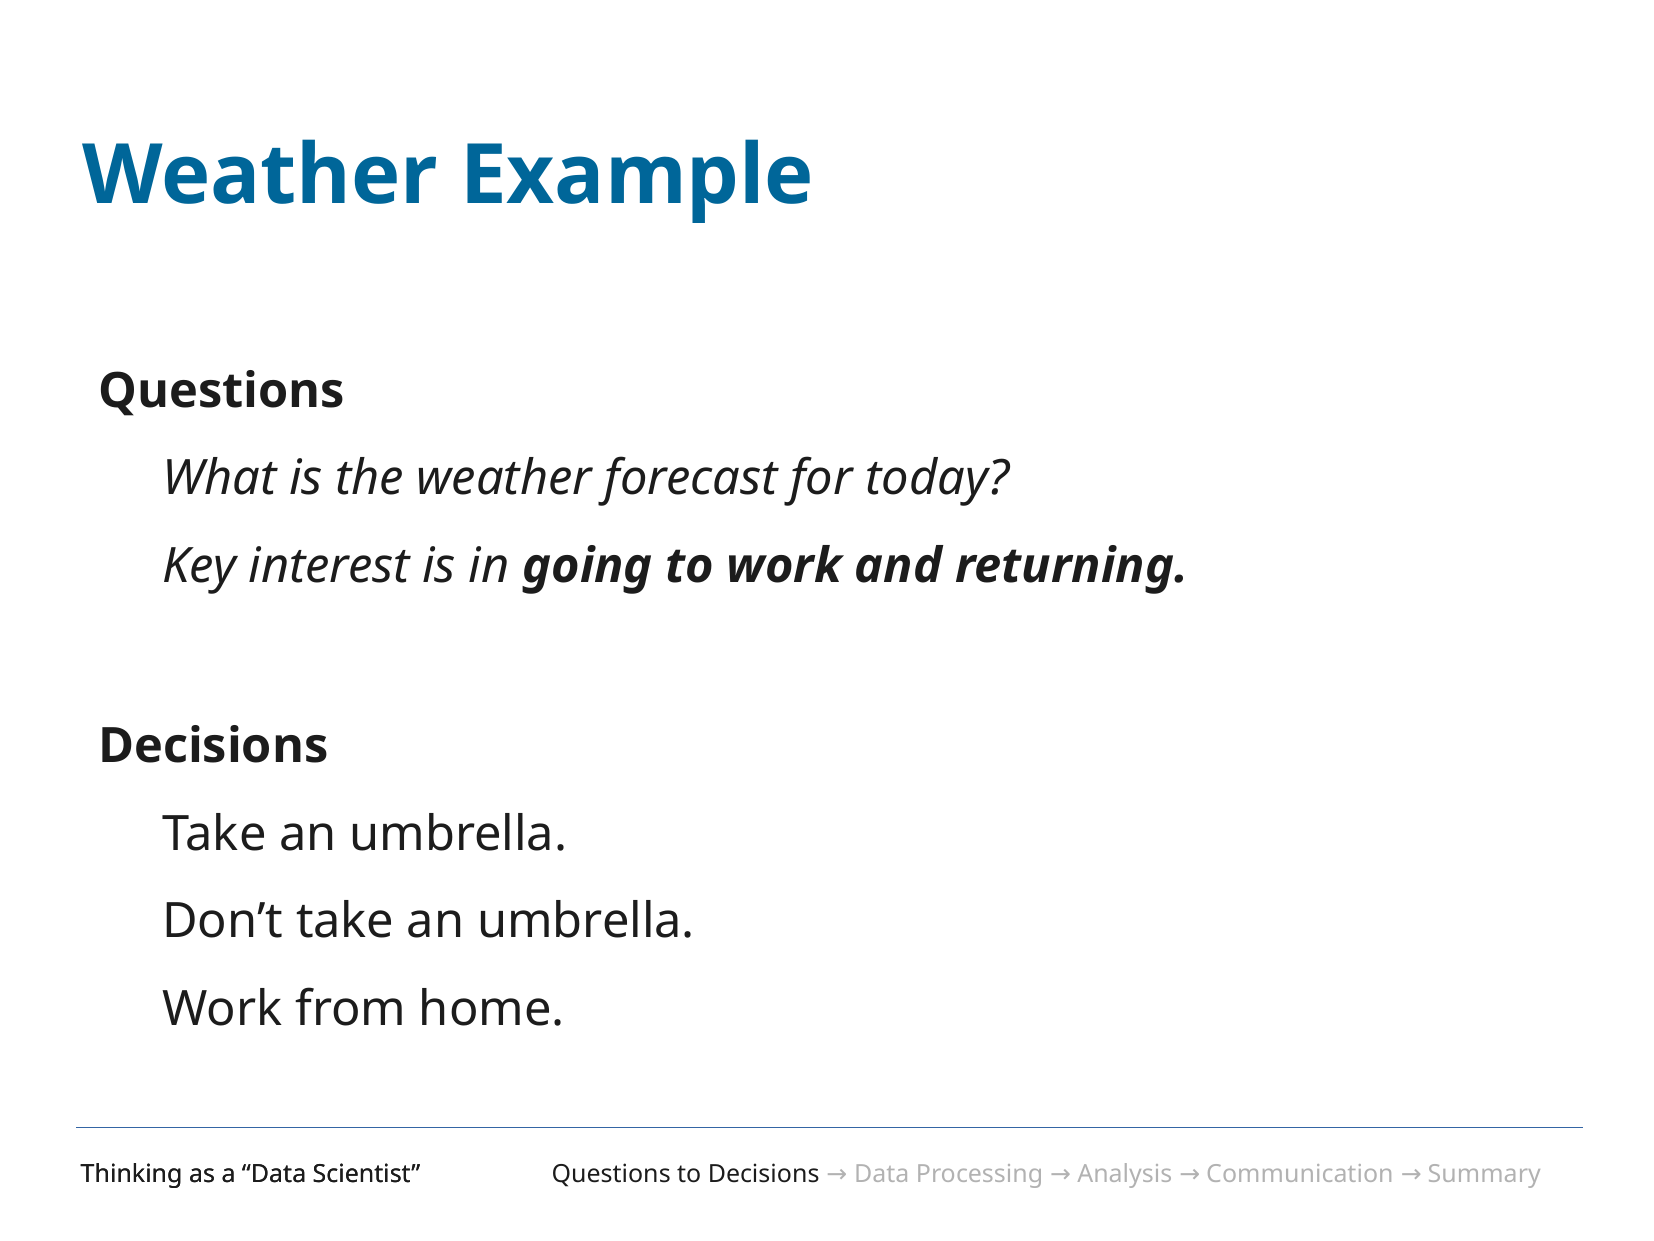

# Weather Example
Questions
What is the weather forecast for today?
Key interest is in going to work and returning.
Decisions
Take an umbrella.
Don’t take an umbrella.
Work from home.
Thinking as a “Data Scientist”
Thinking as a “Data Scientist”
Questions to Decisions → Data Processing → Analysis → Communication → Summary